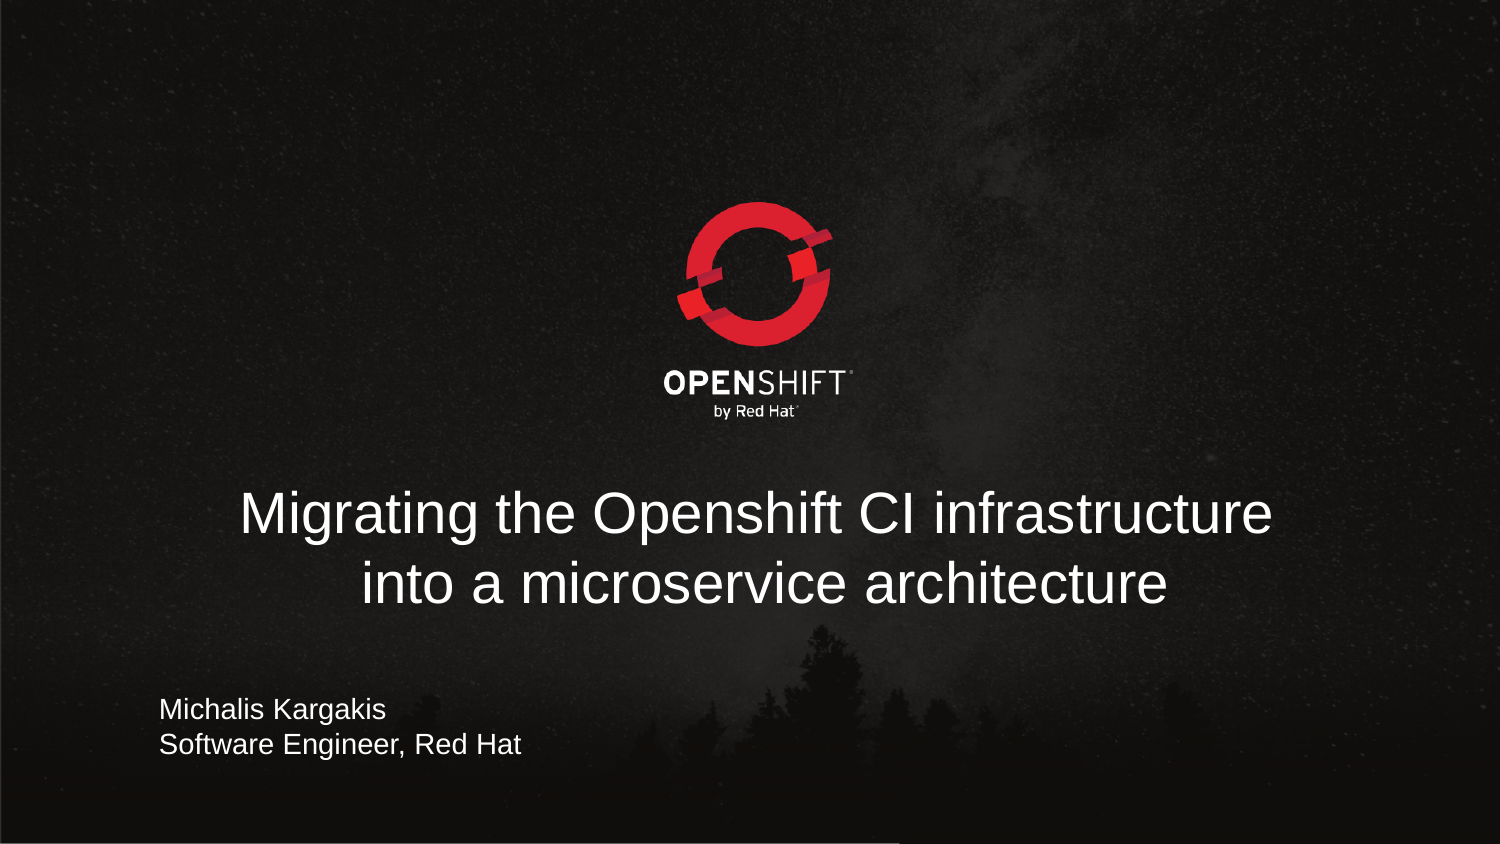

# Migrating the Openshift CI infrastructure into a microservice architecture
Michalis Kargakis
Software Engineer, Red Hat